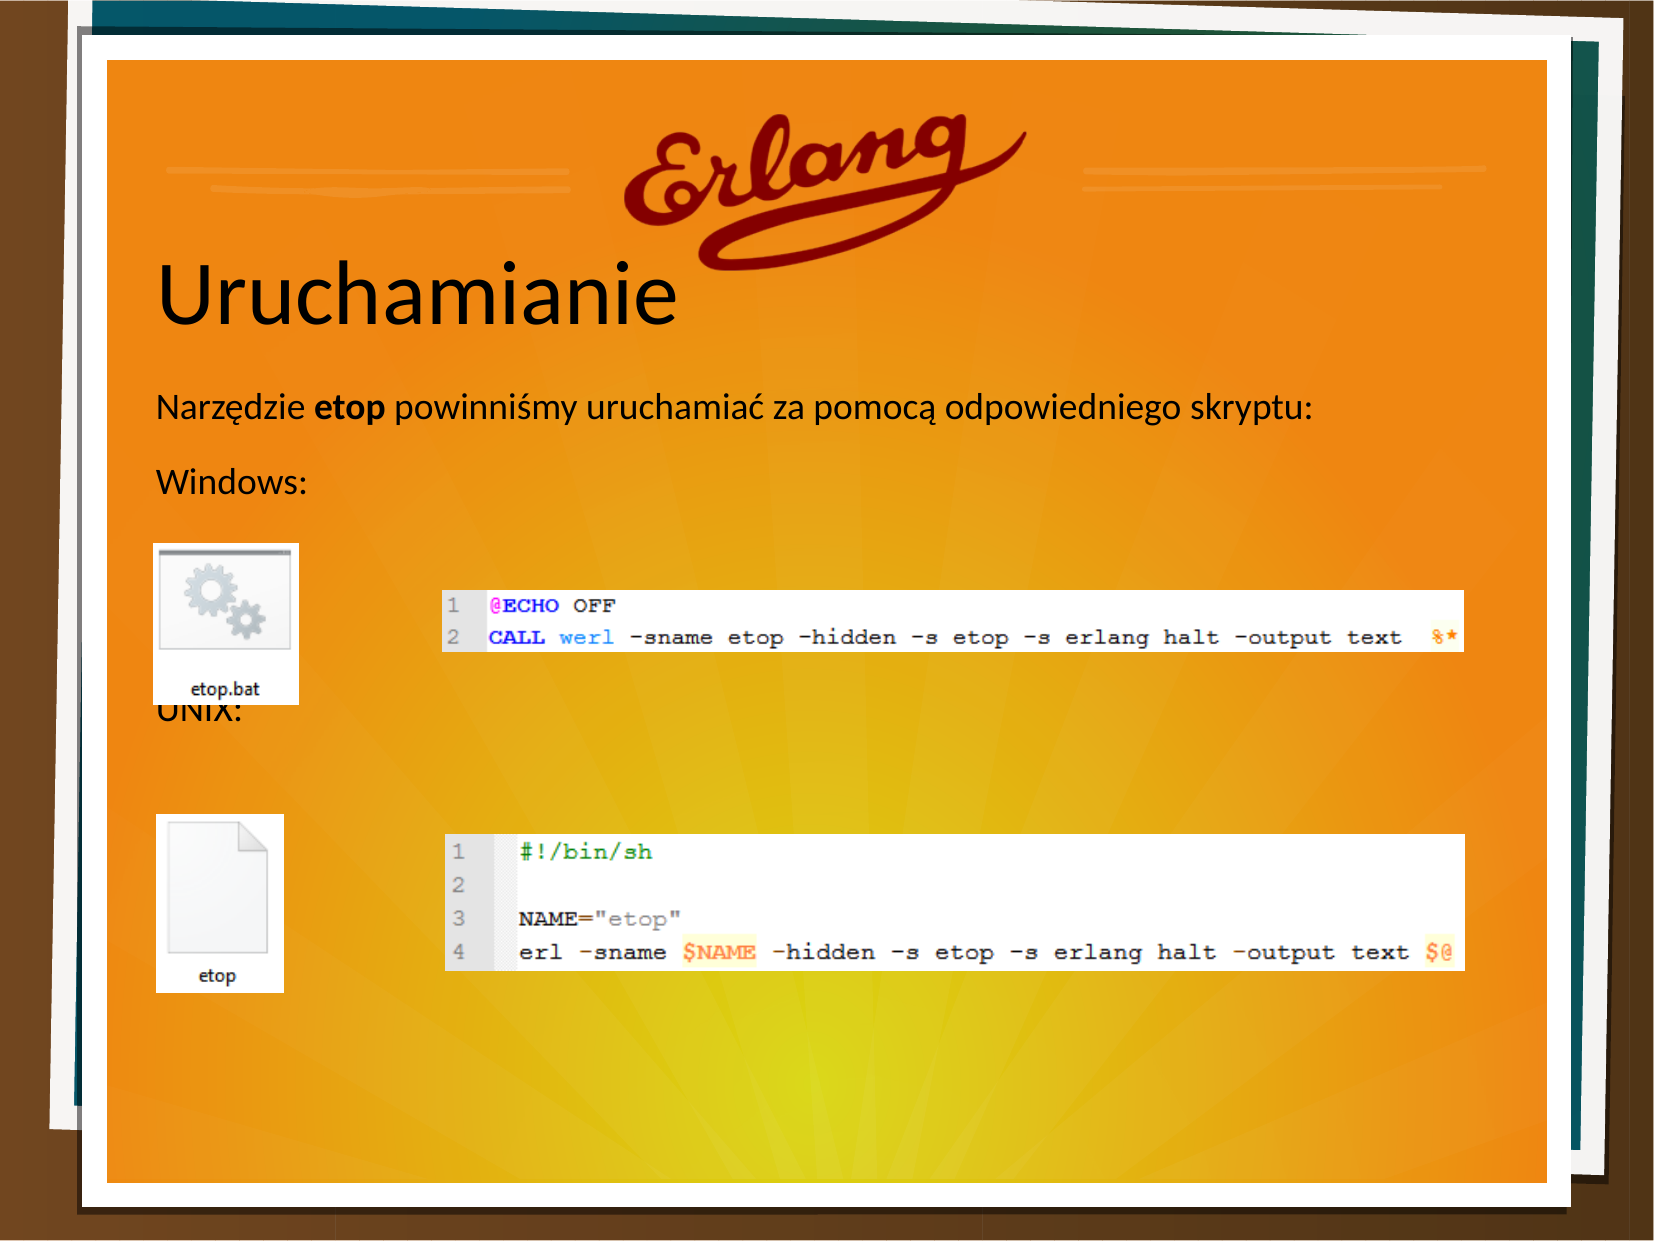

Uruchamianie
Narzędzie etop powinniśmy uruchamiać za pomocą odpowiedniego skryptu:
Windows:
UNIX: